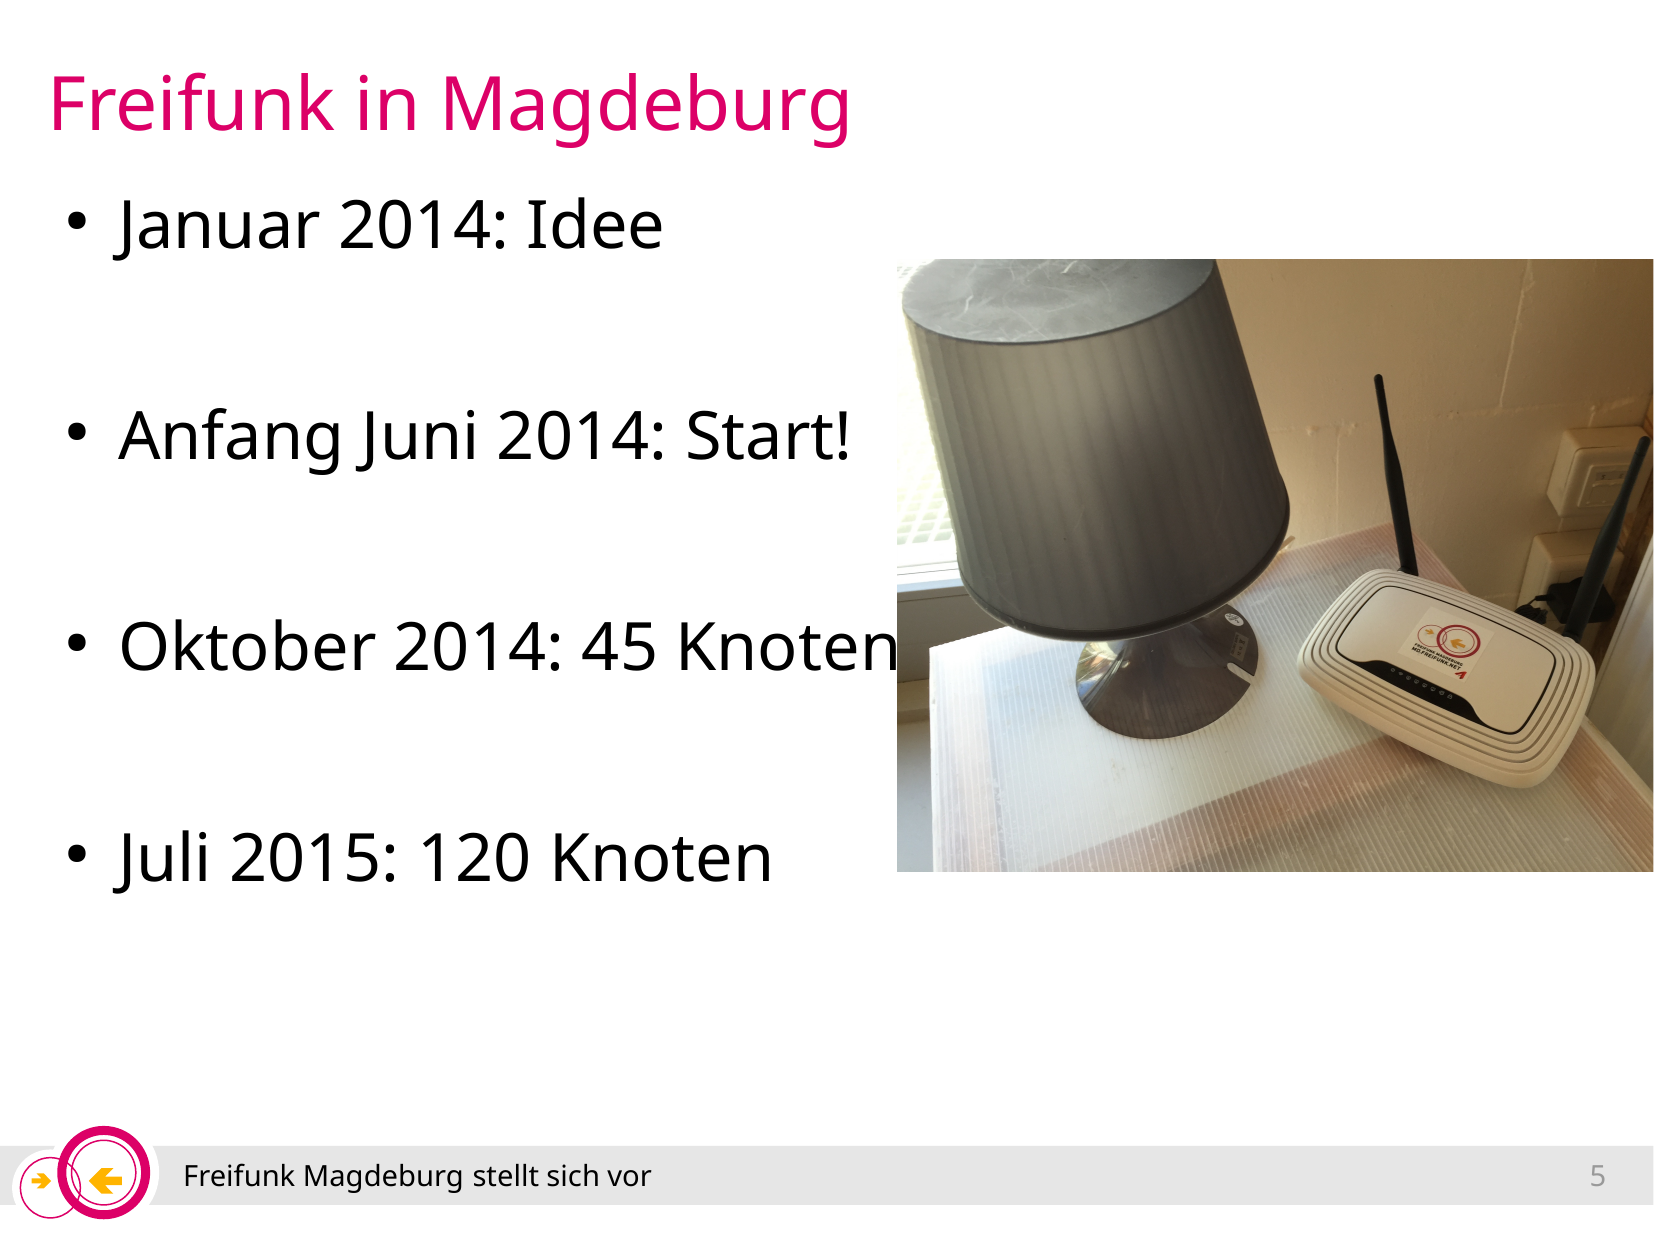

# Freifunk in Magdeburg
Januar 2014: Idee
Anfang Juni 2014: Start!
Oktober 2014: 45 Knoten
Juli 2015: 120 Knoten
stellt sich vor
5